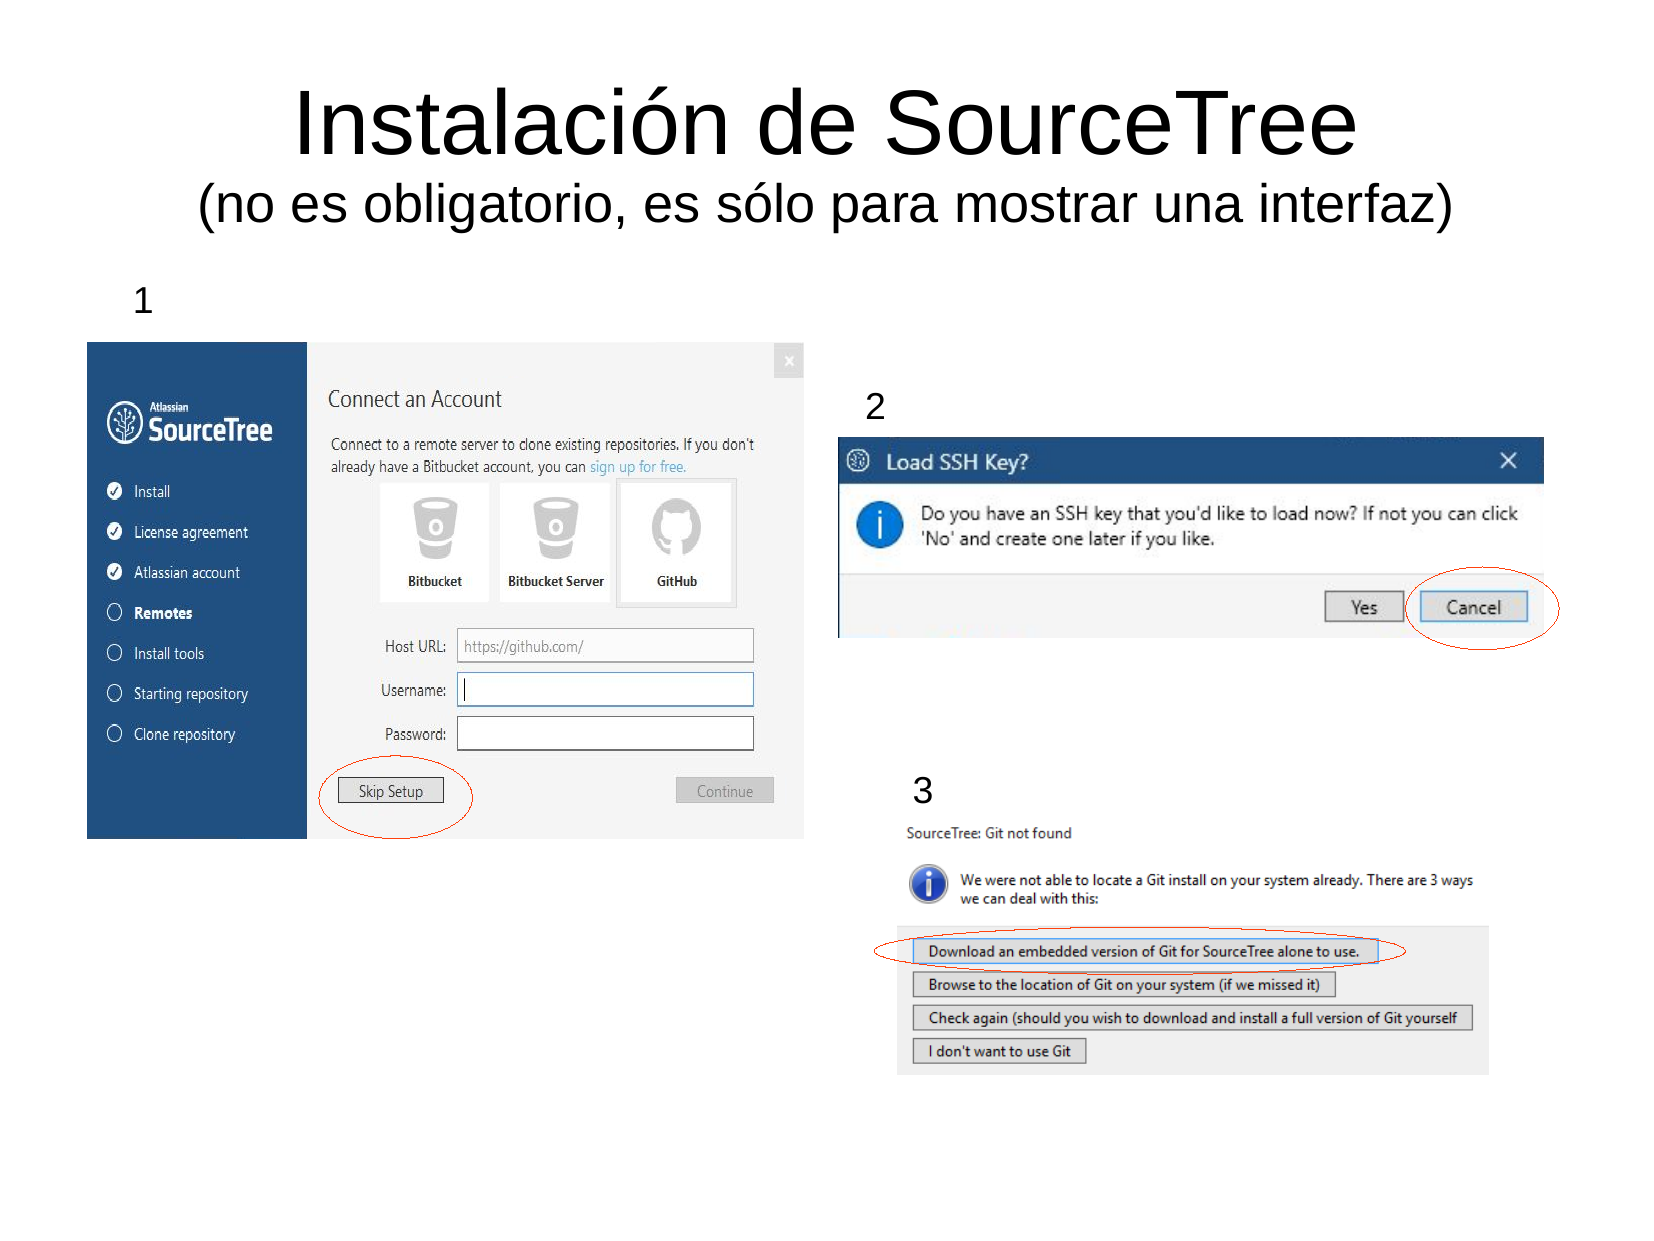

# Instalación de SourceTree (no es obligatorio, es sólo para mostrar una interfaz)
1
2
3